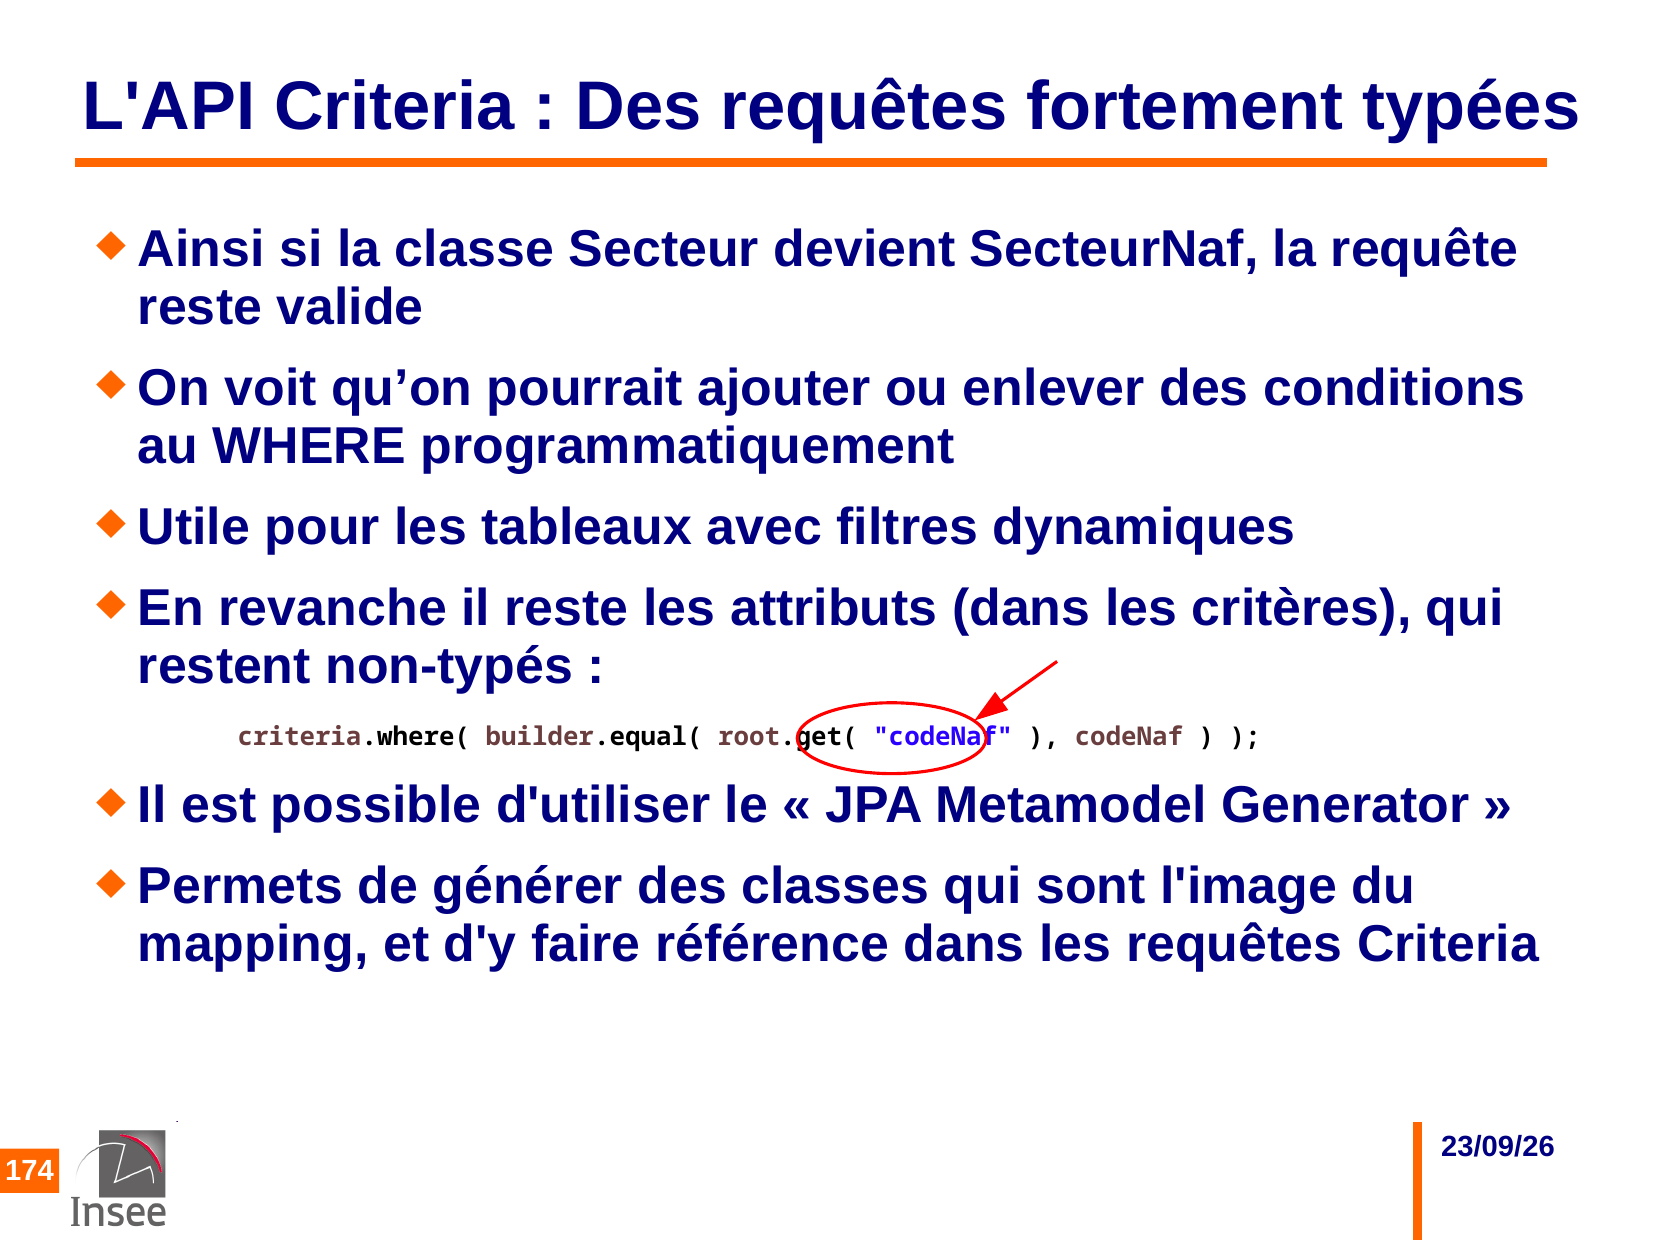

# L'API Criteria : Des requêtes fortement typées
Ainsi si la classe Secteur devient SecteurNaf, la requête reste valide
On voit qu’on pourrait ajouter ou enlever des conditions au WHERE programmatiquement
Utile pour les tableaux avec filtres dynamiques
En revanche il reste les attributs (dans les critères), qui restent non-typés :
 criteria.where( builder.equal( root.get( "codeNaf" ), codeNaf ) );
Il est possible d'utiliser le « JPA Metamodel Generator »
Permets de générer des classes qui sont l'image du mapping, et d'y faire référence dans les requêtes Criteria
174